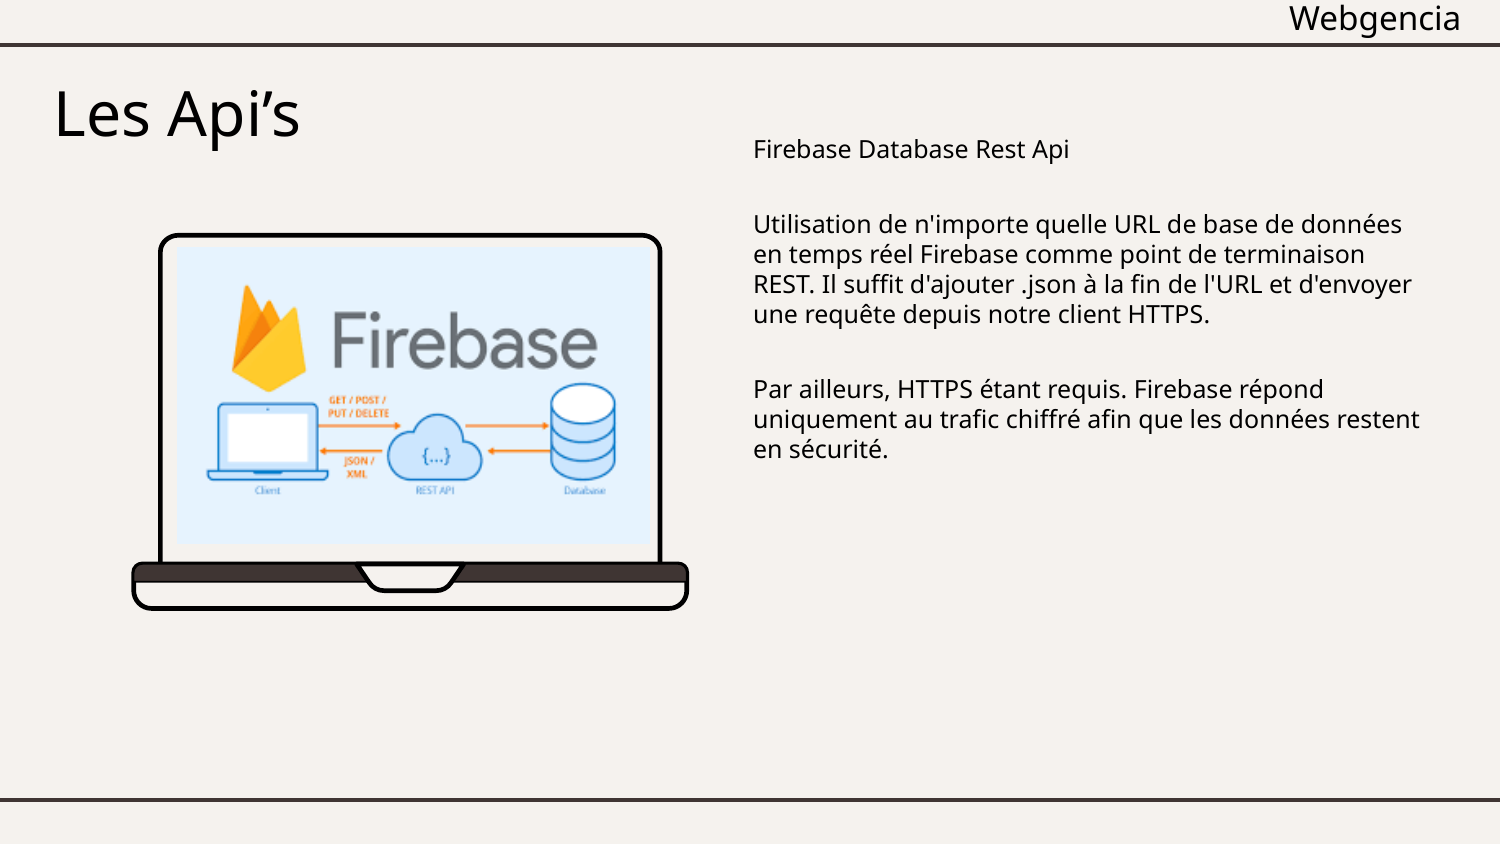

Webgencia
# Les Api’s
Firebase Database Rest Api
Utilisation de n'importe quelle URL de base de données en temps réel Firebase comme point de terminaison REST. Il suffit d'ajouter .json à la fin de l'URL et d'envoyer une requête depuis notre client HTTPS.
Par ailleurs, HTTPS étant requis. Firebase répond uniquement au trafic chiffré afin que les données restent en sécurité.